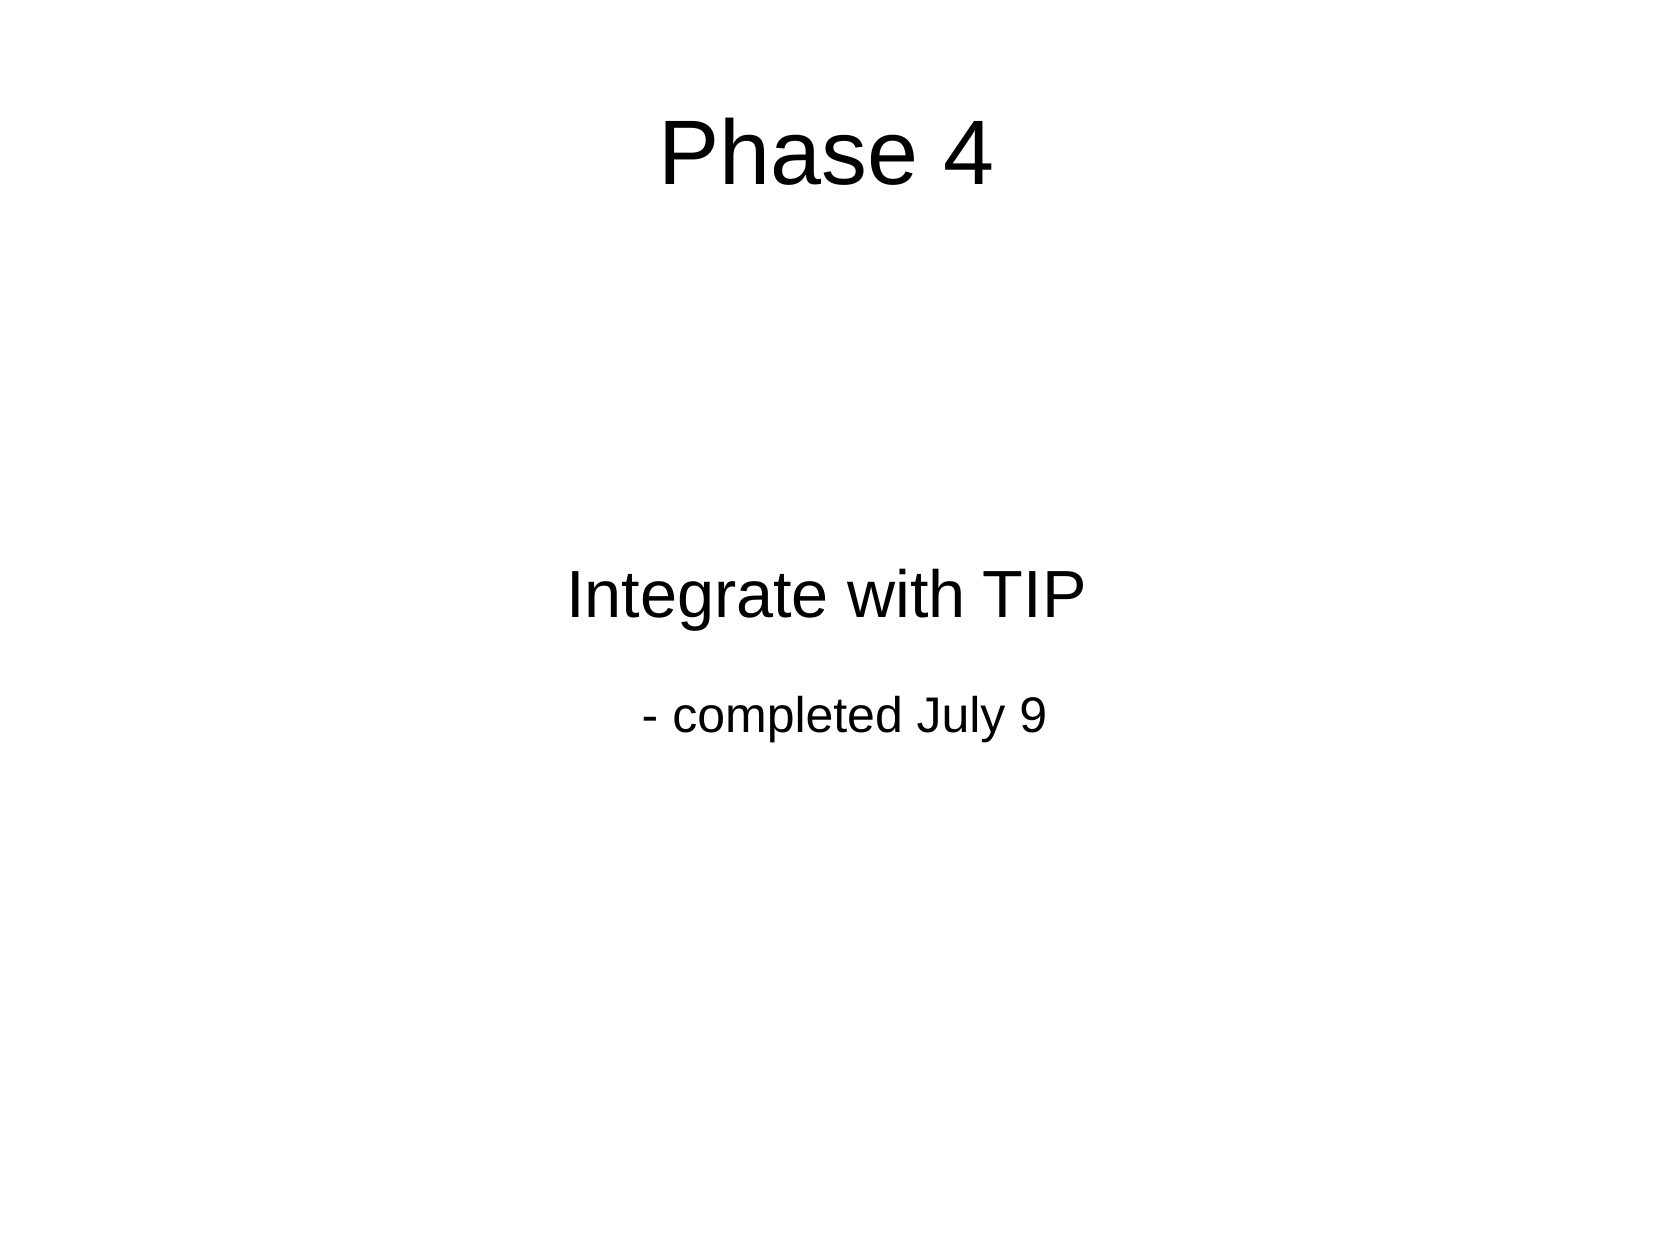

# Phase 4
Integrate with TIP
- completed July 9